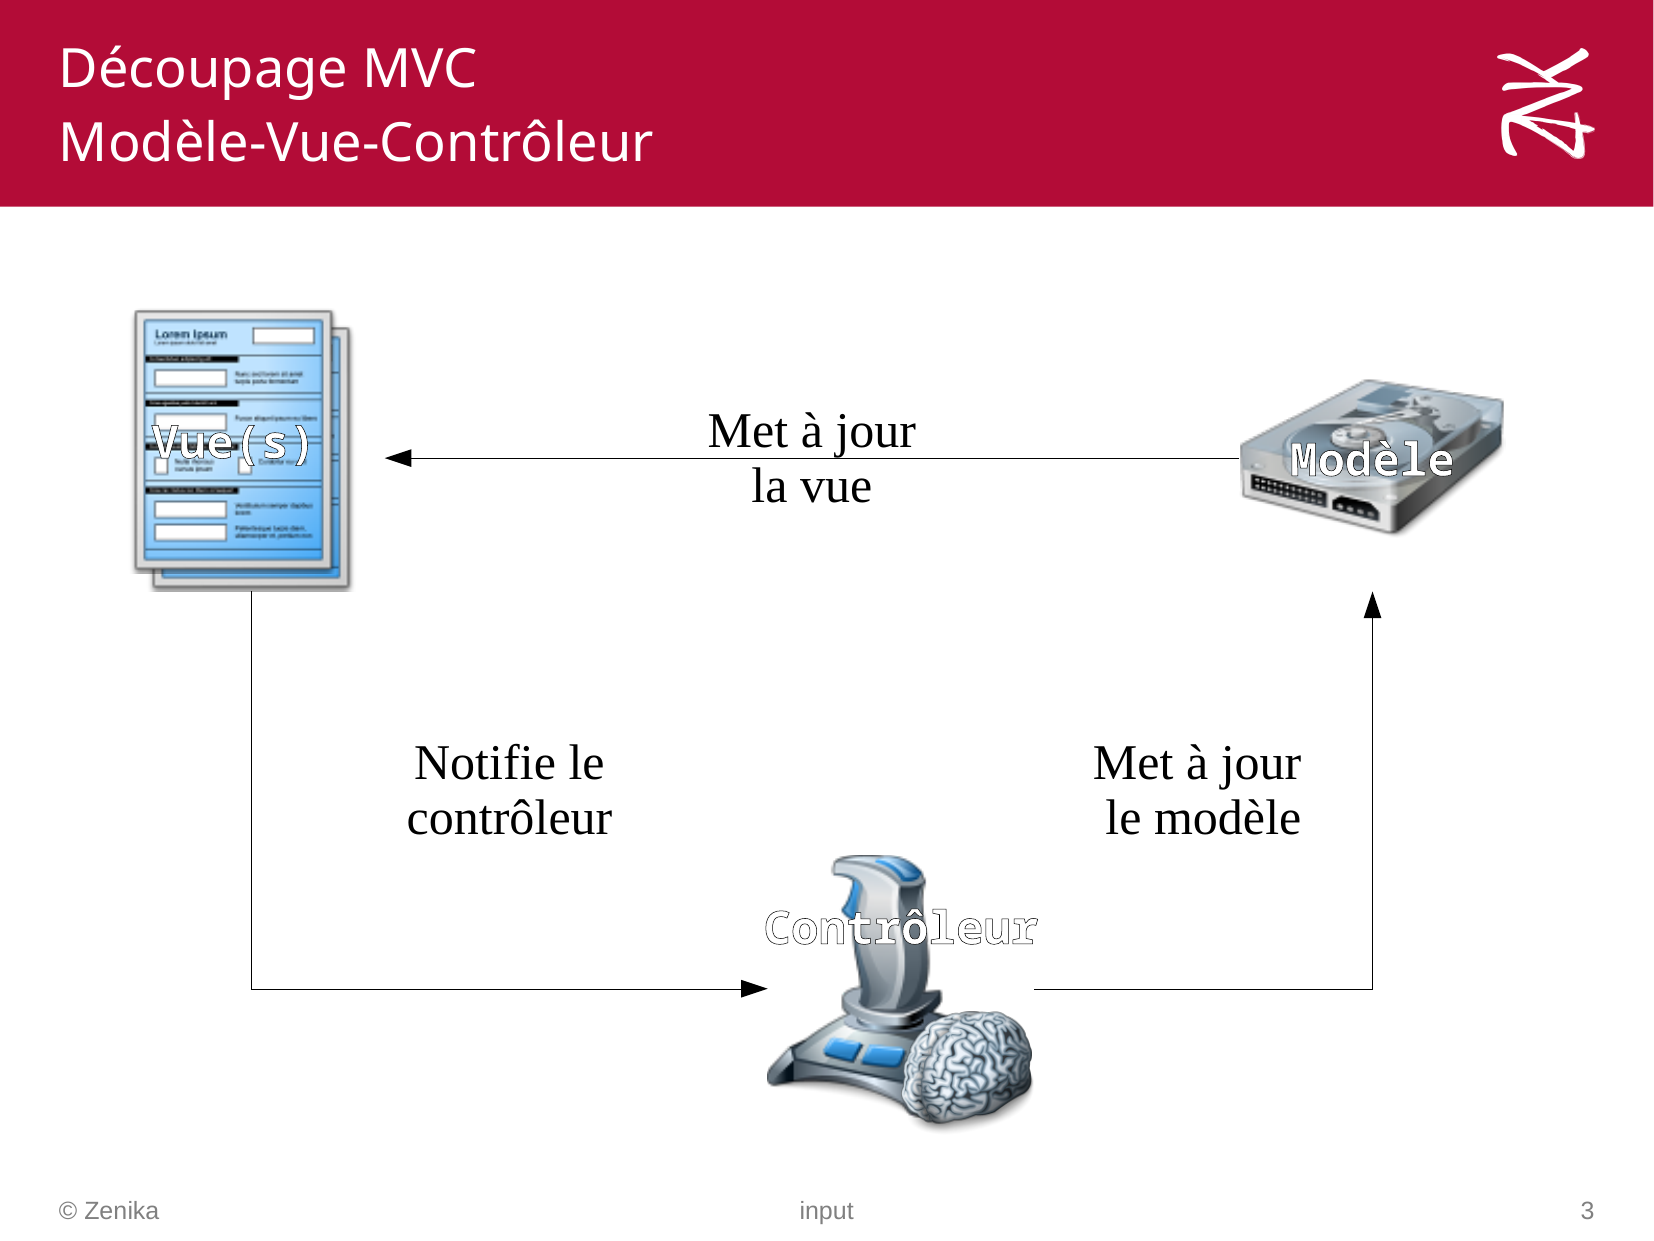

# Découpage MVC Modèle-Vue-Contrôleur
Vue(s)
Vue(s)
Modèle
Contrôleur